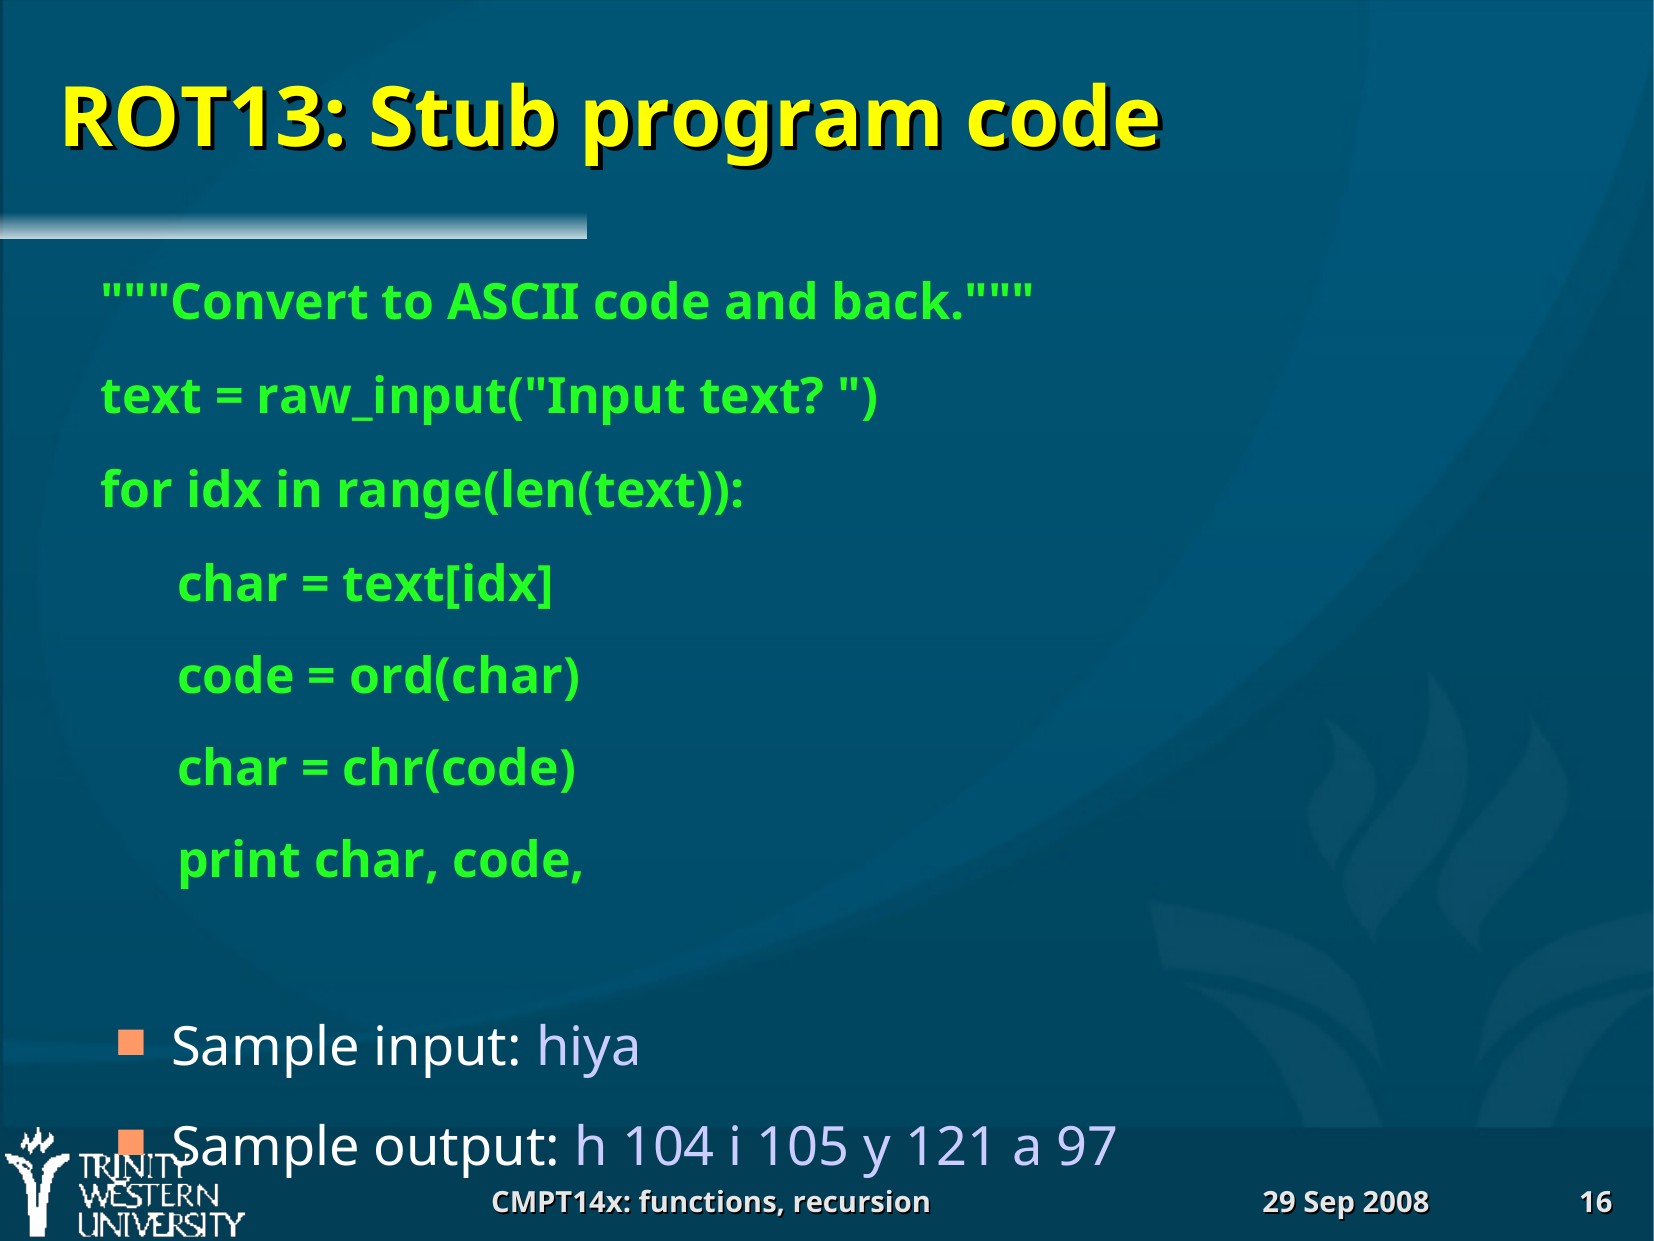

# ROT13: Stub program code
"""Convert to ASCII code and back."""
text = raw_input("Input text? ")
for idx in range(len(text)):
char = text[idx]
code = ord(char)
char = chr(code)
print char, code,
Sample input: hiya
Sample output: h 104 i 105 y 121 a 97
CMPT14x: functions, recursion
29 Sep 2008
16